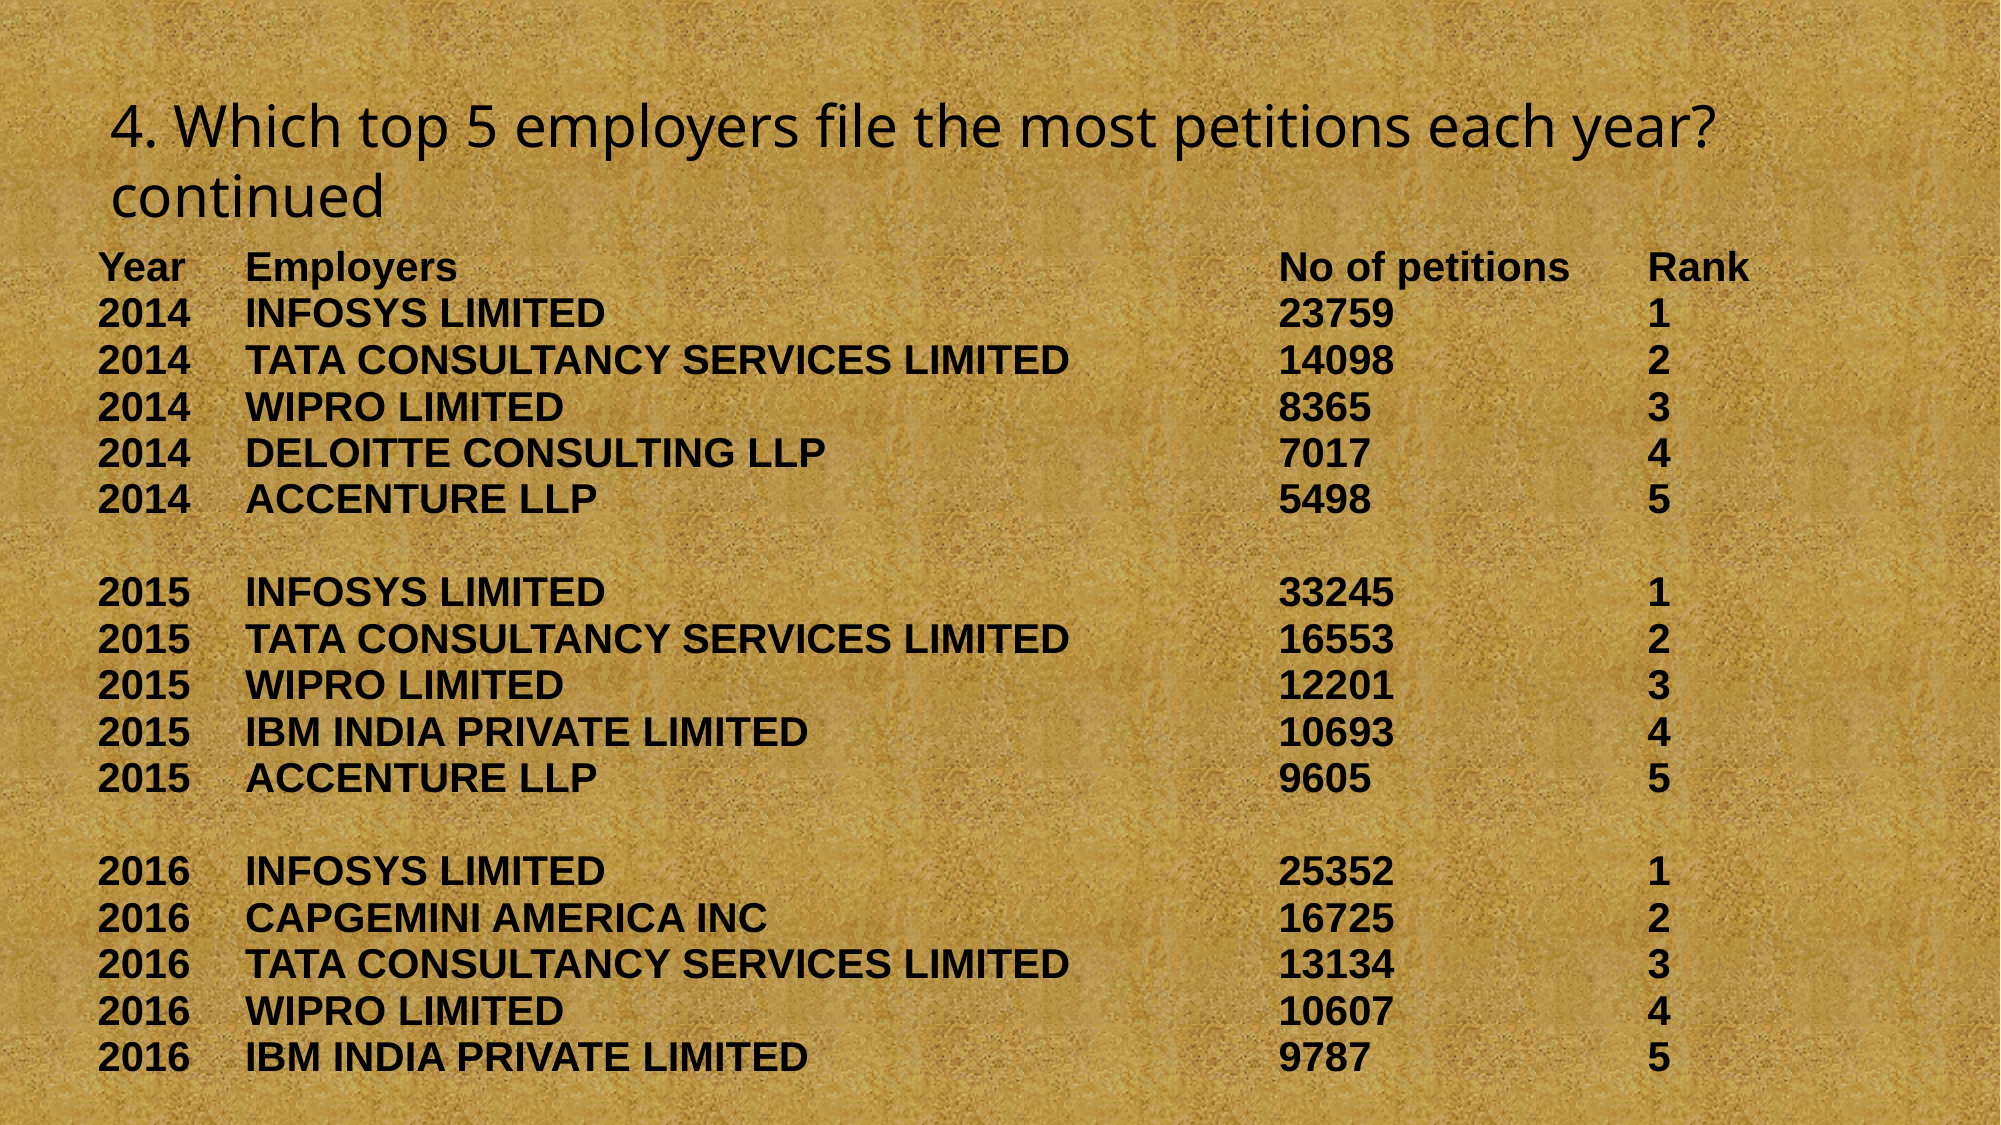

# 4. Which top 5 employers file the most petitions each year? continued
Year	Employers												No of petitions		Rank
2014	INFOSYS LIMITED										23759				1
2014	TATA CONSULTANCY SERVICES LIMITED			14098				2
2014	WIPRO LIMITED										8365				3
2014	DELOITTE CONSULTING LLP							7017				4
2014	ACCENTURE LLP										5498				5
2015	INFOSYS LIMITED										33245				1
2015	TATA CONSULTANCY SERVICES LIMITED			16553				2
2015	WIPRO LIMITED										12201				3
2015	IBM INDIA PRIVATE LIMITED							10693				4
2015	ACCENTURE LLP										9605				5
2016	INFOSYS LIMITED										25352				1
2016	CAPGEMINI AMERICA INC							16725				2
2016	TATA CONSULTANCY SERVICES LIMITED			13134				3
2016	WIPRO LIMITED										10607				4
2016	IBM INDIA PRIVATE LIMITED							9787				5